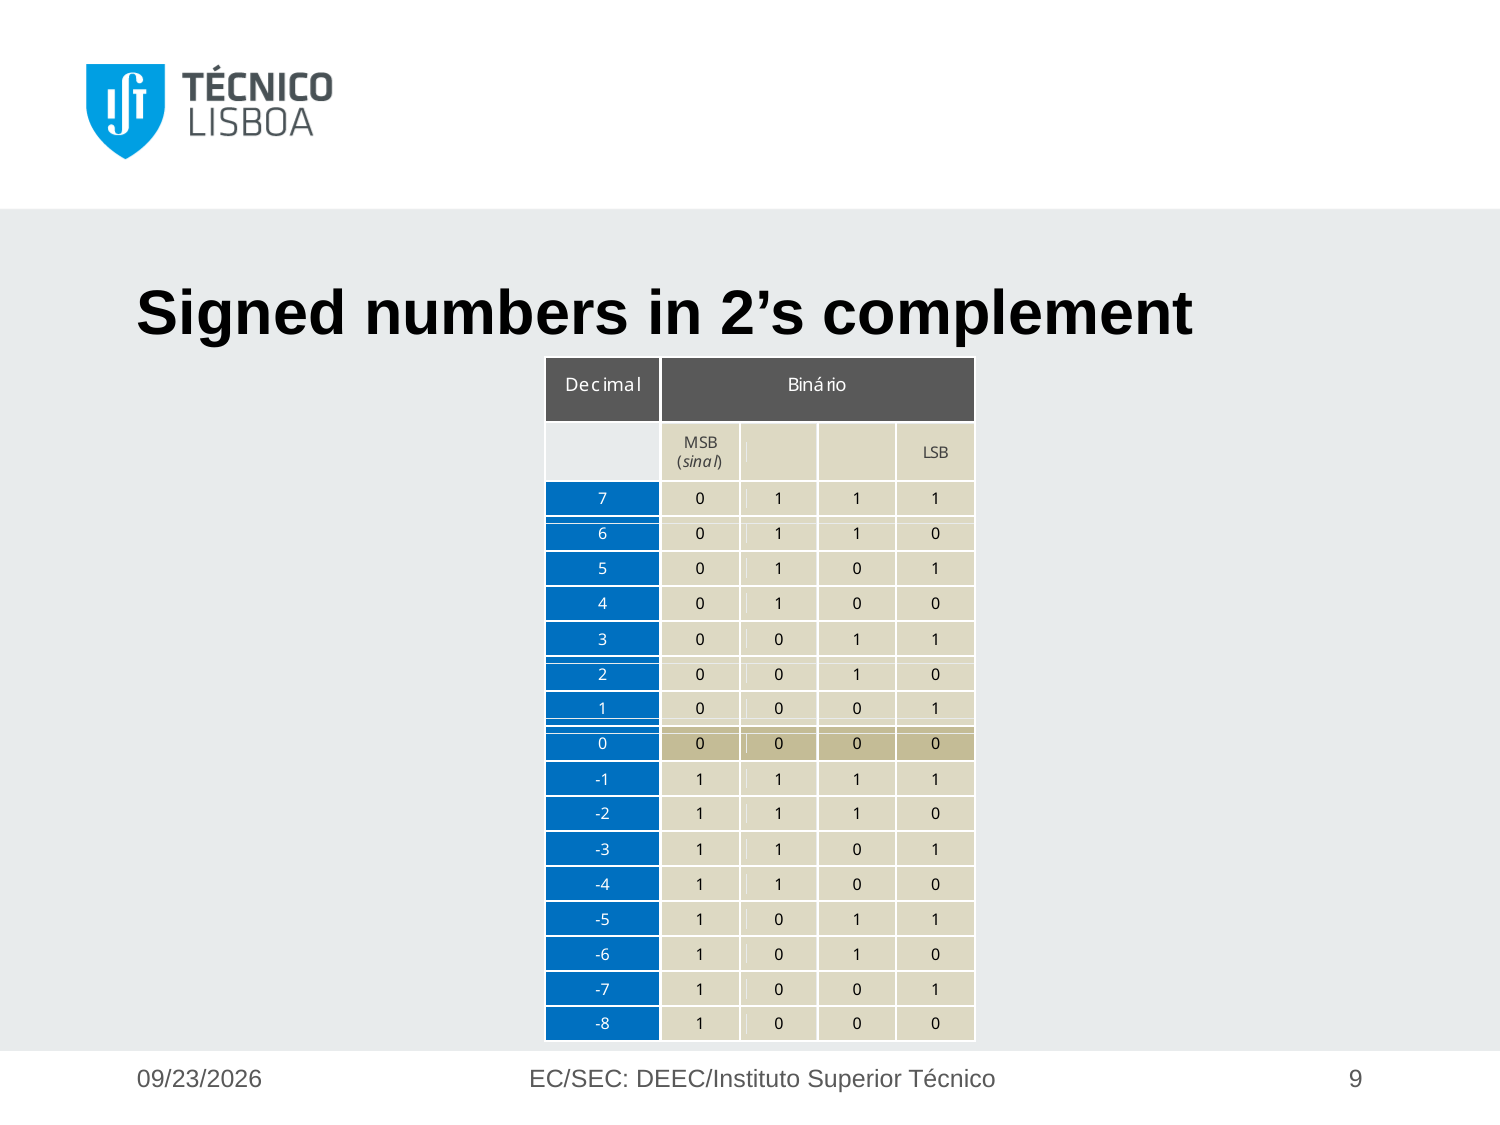

# Signed numbers in 2’s complement
EC/SEC: DEEC/Instituto Superior Técnico